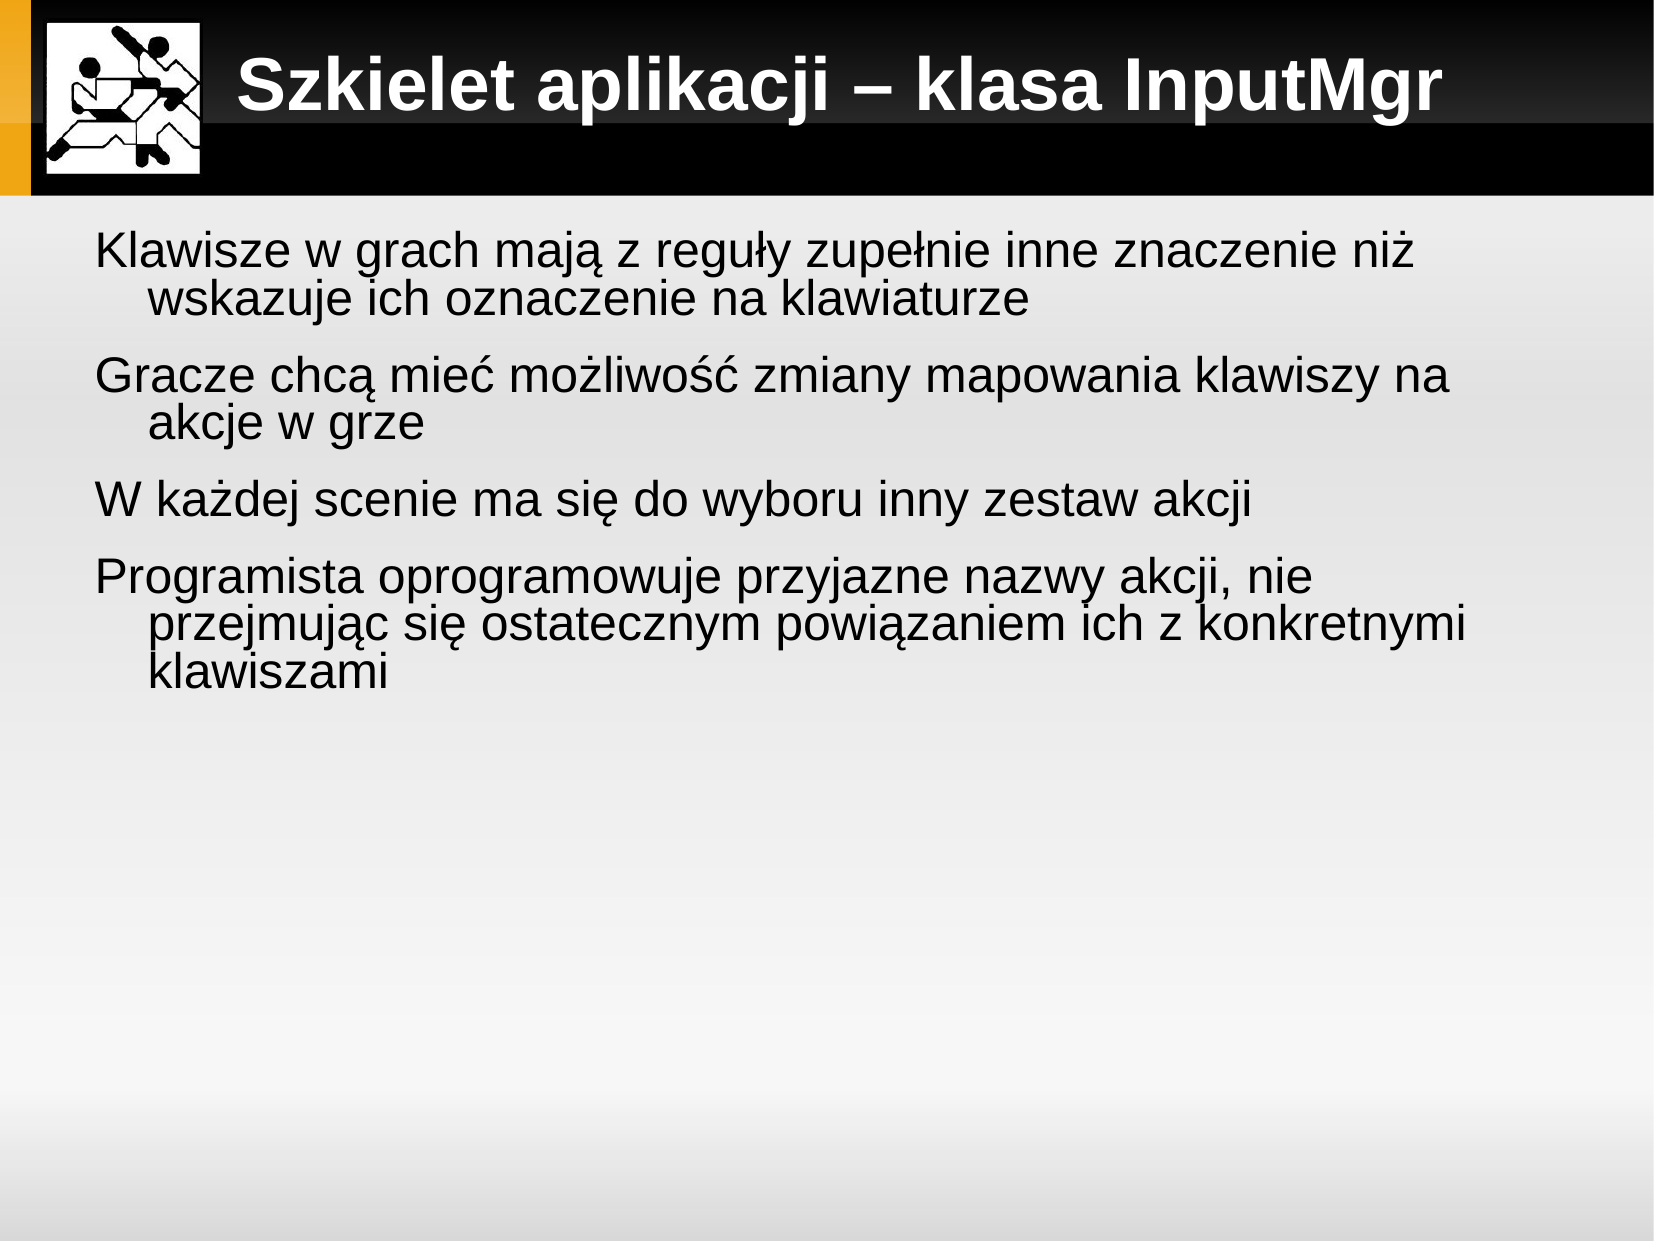

# Szkielet aplikacji – klasa InputMgr
Klawisze w grach mają z reguły zupełnie inne znaczenie niż wskazuje ich oznaczenie na klawiaturze
Gracze chcą mieć możliwość zmiany mapowania klawiszy na akcje w grze
W każdej scenie ma się do wyboru inny zestaw akcji
Programista oprogramowuje przyjazne nazwy akcji, nie przejmując się ostatecznym powiązaniem ich z konkretnymi klawiszami